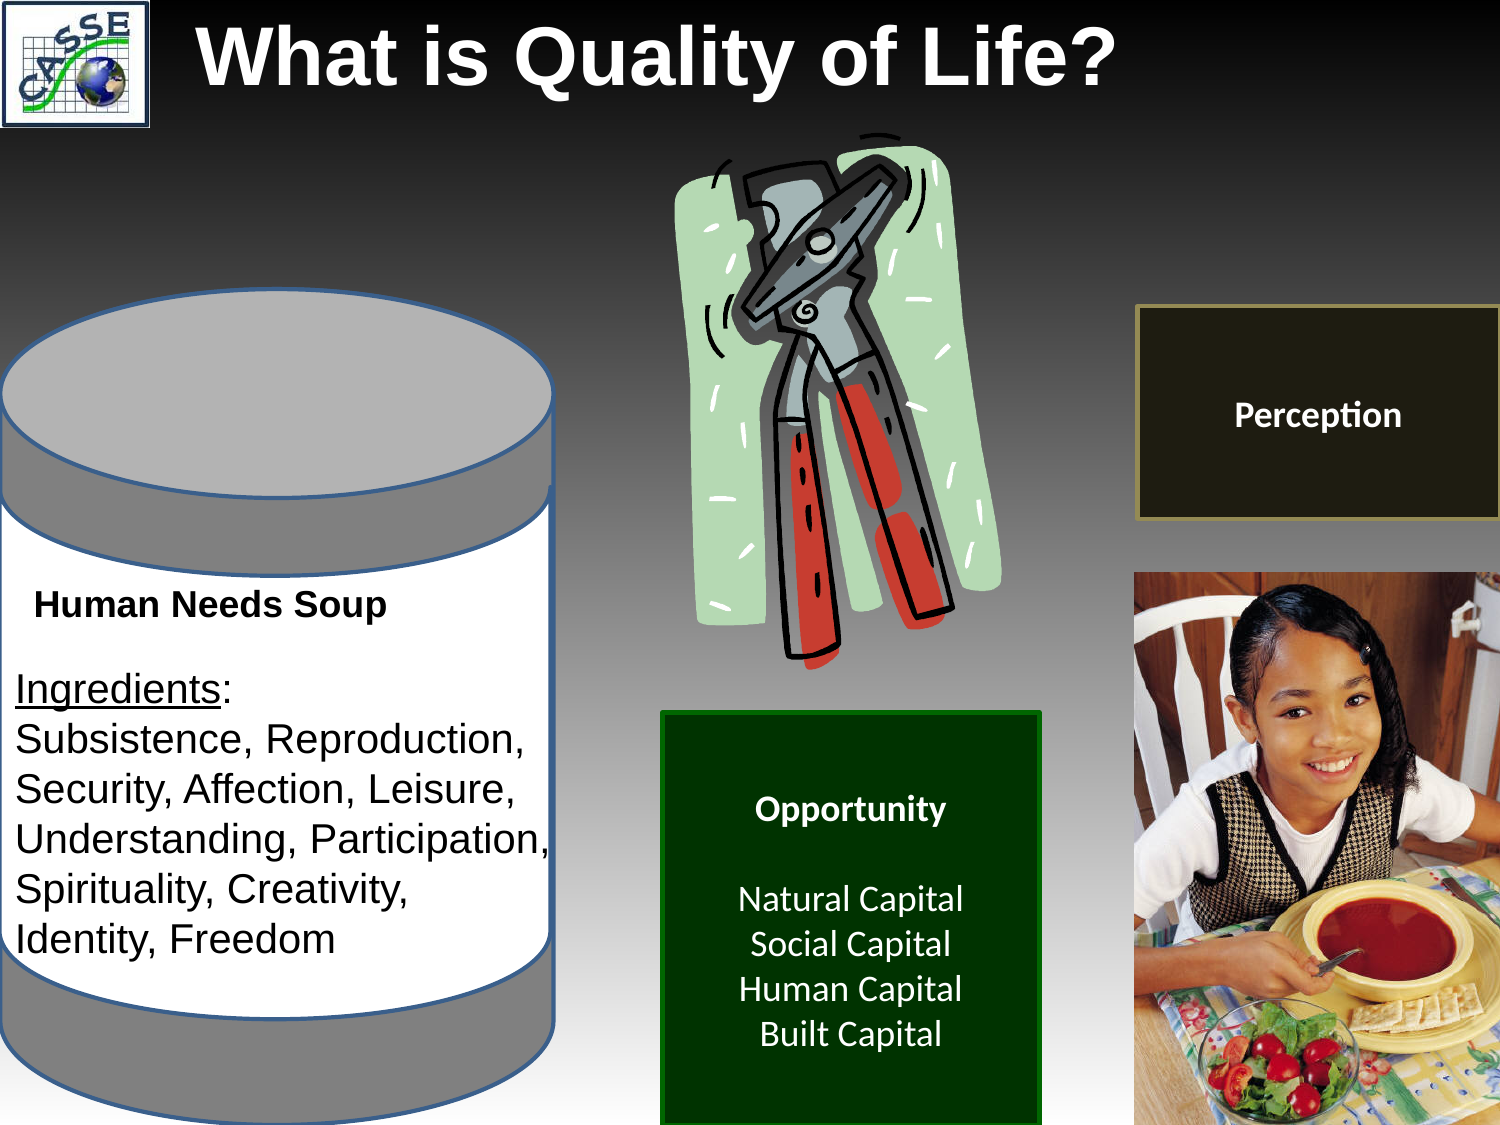

What is Quality of Life?
Opportunity
Natural Capital
Social Capital
Human Capital
Built Capital
Human Needs Soup
Ingredients:
Subsistence, Reproduction,
Security, Affection, Leisure,
Understanding, Participation,
Spirituality, Creativity,
Identity, Freedom
Perception